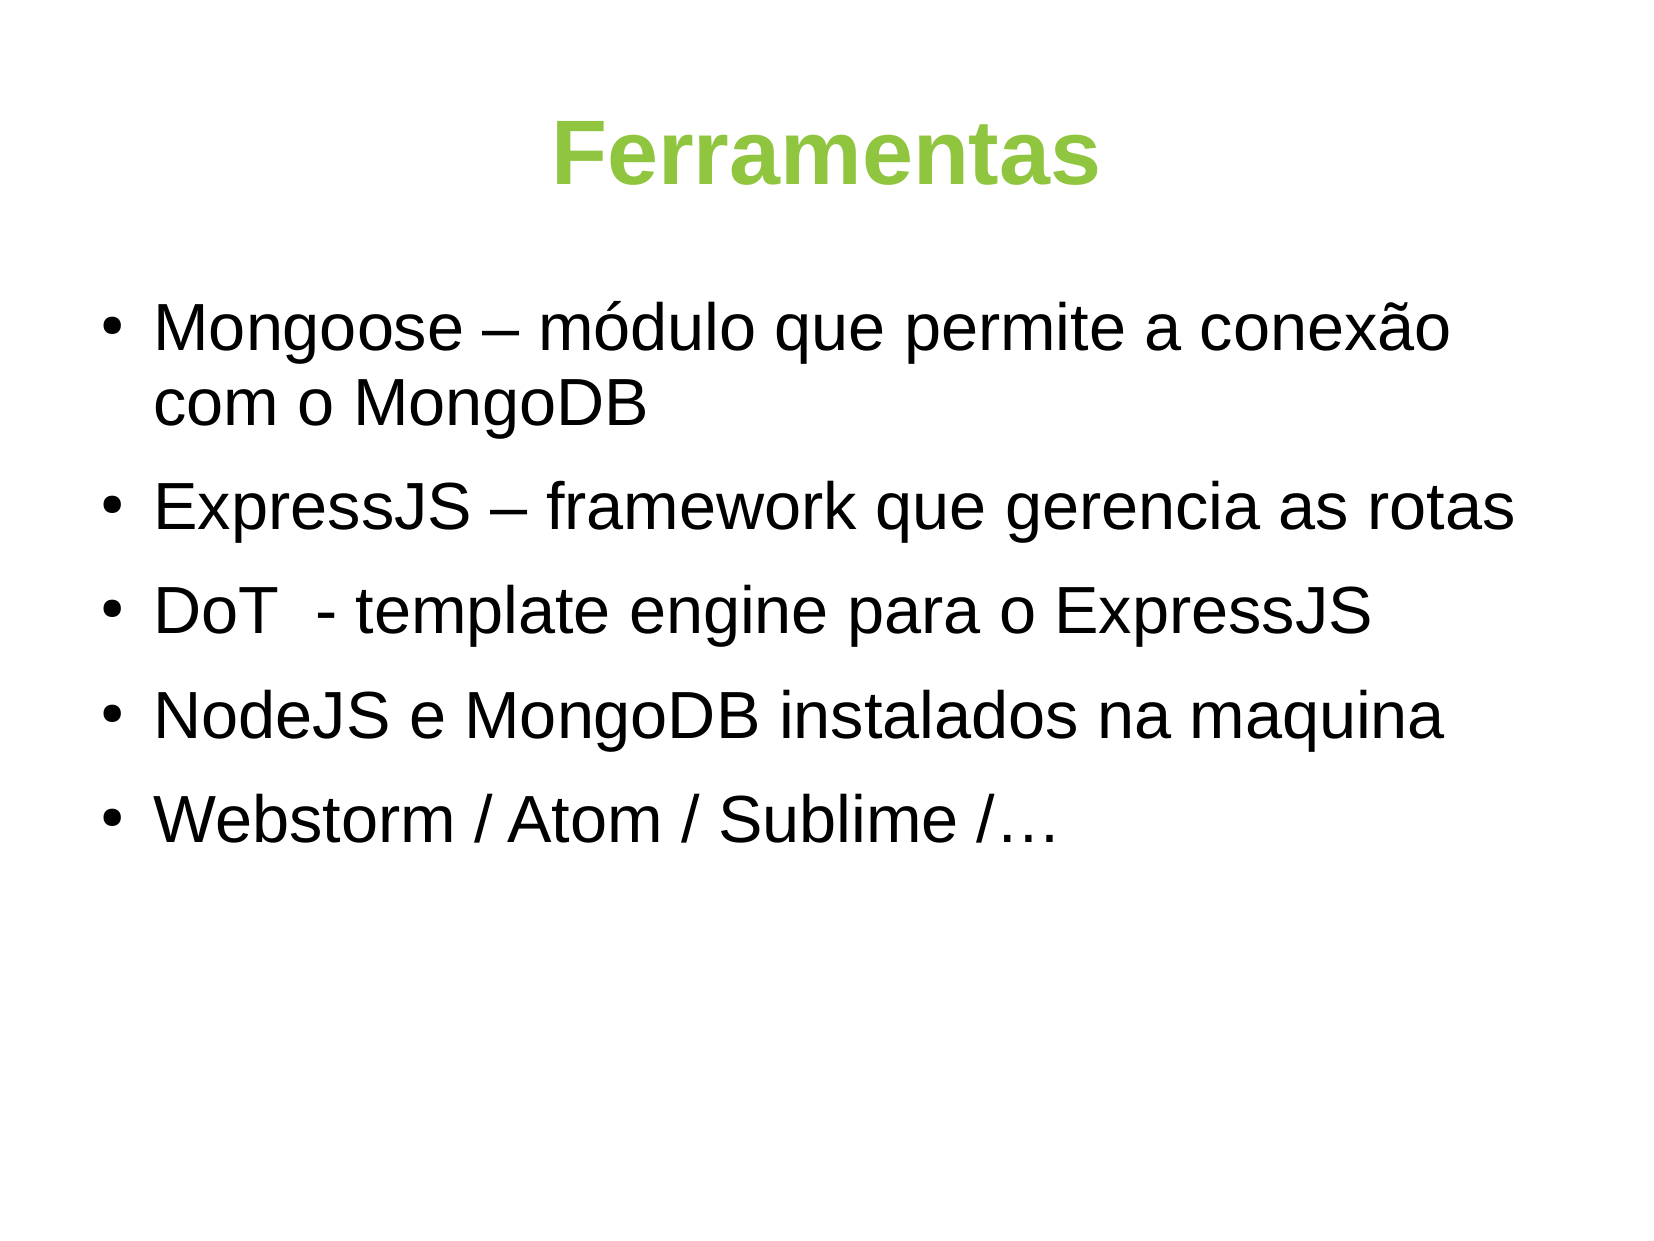

# Ferramentas
Mongoose – módulo que permite a conexão com o MongoDB
ExpressJS – framework que gerencia as rotas
DoT - template engine para o ExpressJS
NodeJS e MongoDB instalados na maquina
Webstorm / Atom / Sublime /…